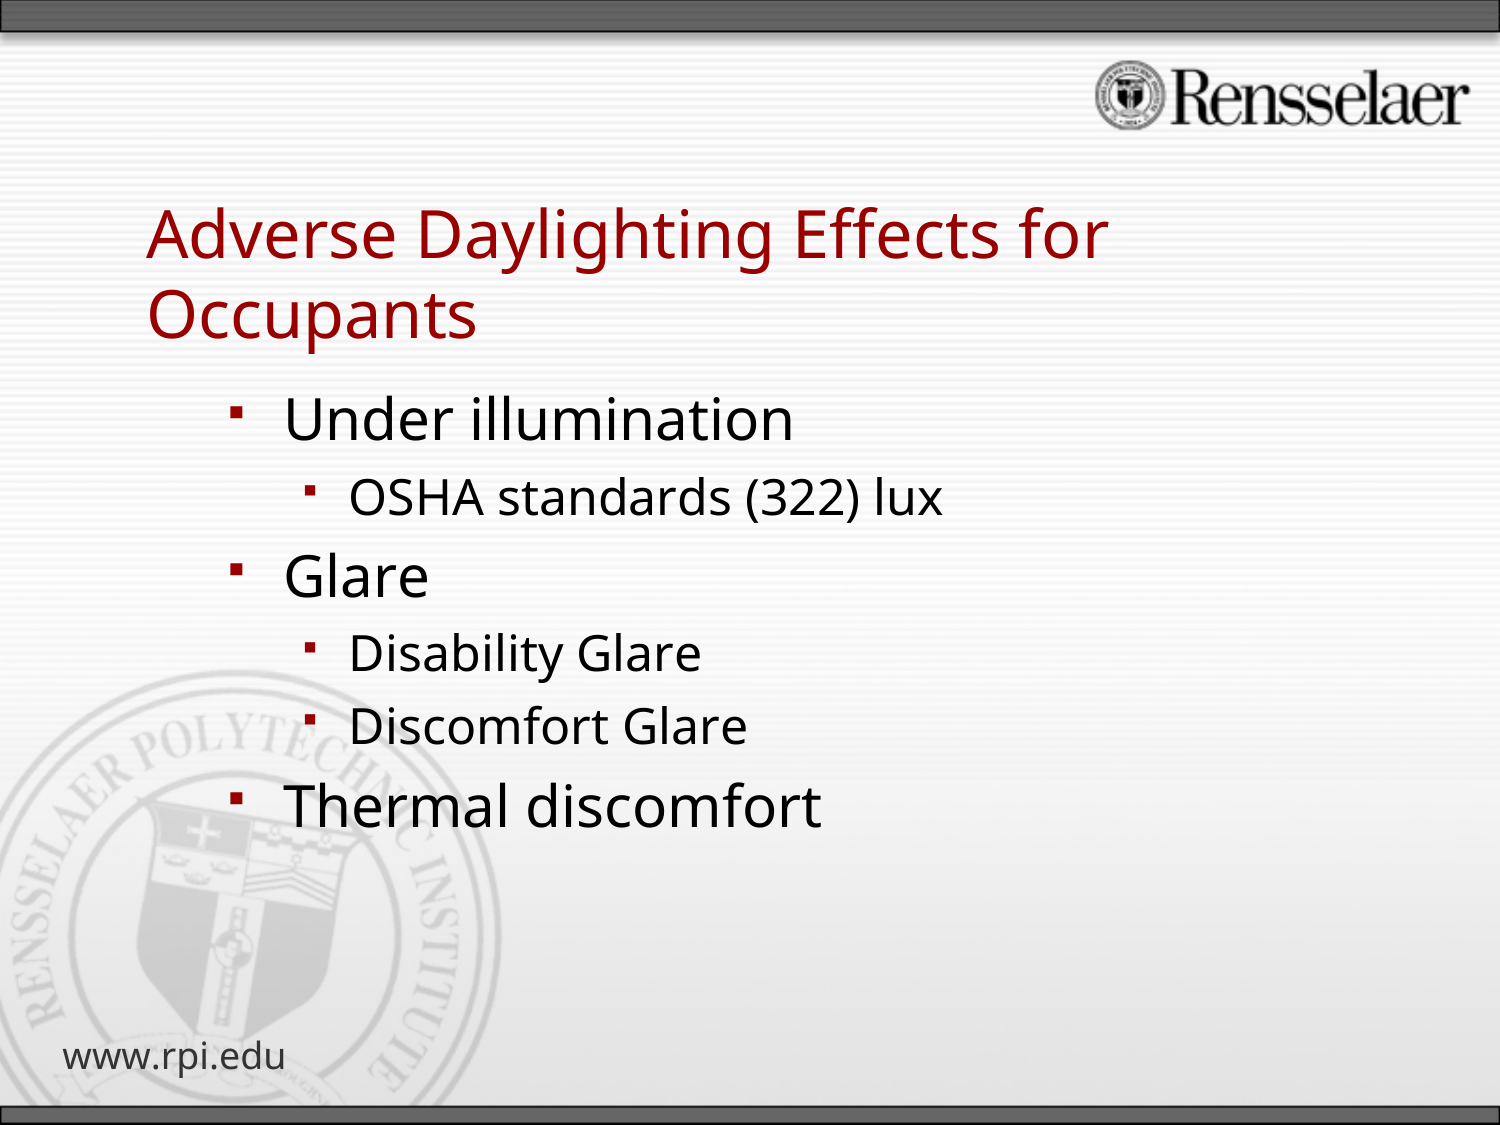

# Adverse Daylighting Effects for Occupants
Under illumination
OSHA standards (322) lux
Glare
Disability Glare
Discomfort Glare
Thermal discomfort